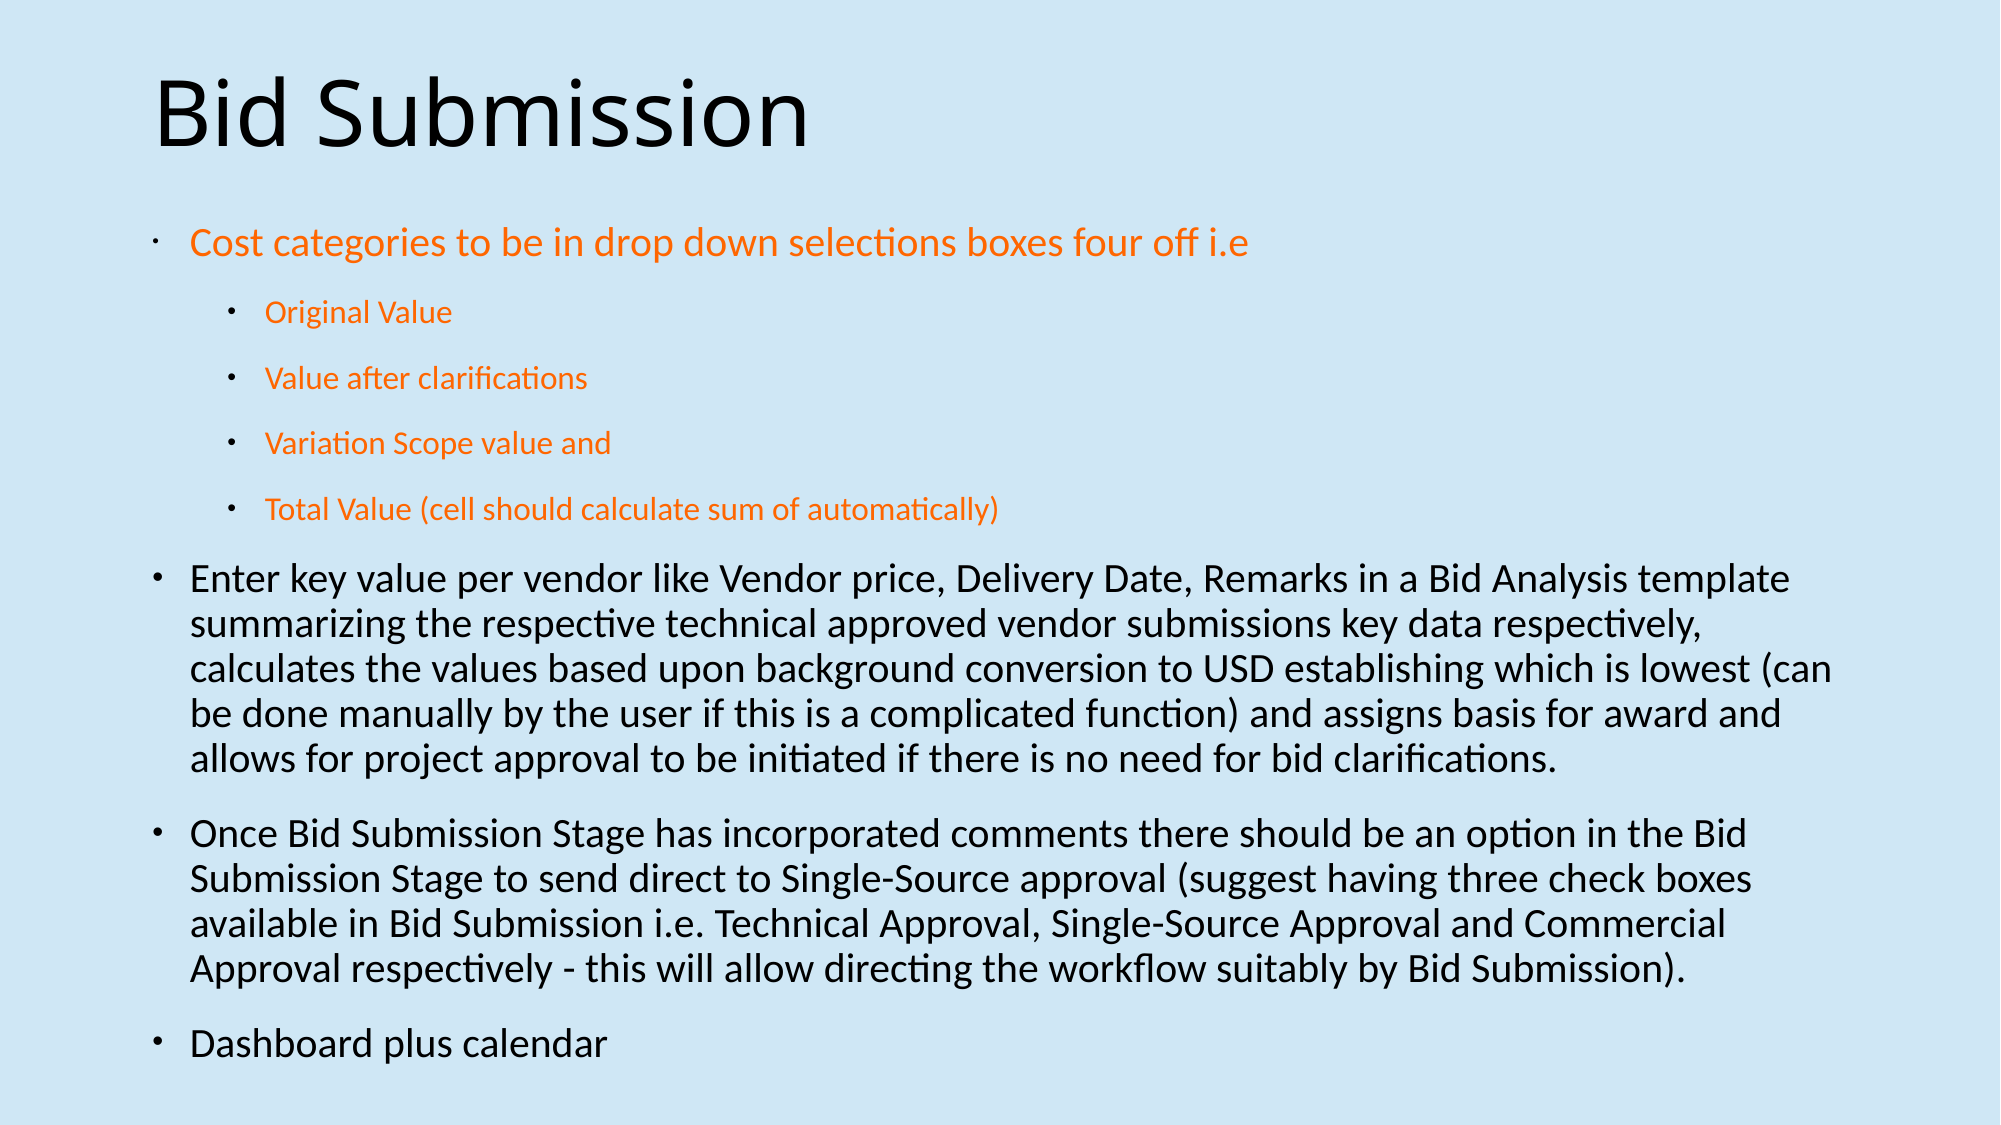

# Bid Submission
Cost categories to be in drop down selections boxes four off i.e
Original Value
Value after clarifications
Variation Scope value and
Total Value (cell should calculate sum of automatically)
Enter key value per vendor like Vendor price, Delivery Date, Remarks in a Bid Analysis template summarizing the respective technical approved vendor submissions key data respectively, calculates the values based upon background conversion to USD establishing which is lowest (can be done manually by the user if this is a complicated function) and assigns basis for award and allows for project approval to be initiated if there is no need for bid clarifications.
Once Bid Submission Stage has incorporated comments there should be an option in the Bid Submission Stage to send direct to Single-Source approval (suggest having three check boxes available in Bid Submission i.e. Technical Approval, Single-Source Approval and Commercial Approval respectively - this will allow directing the workflow suitably by Bid Submission).
Dashboard plus calendar